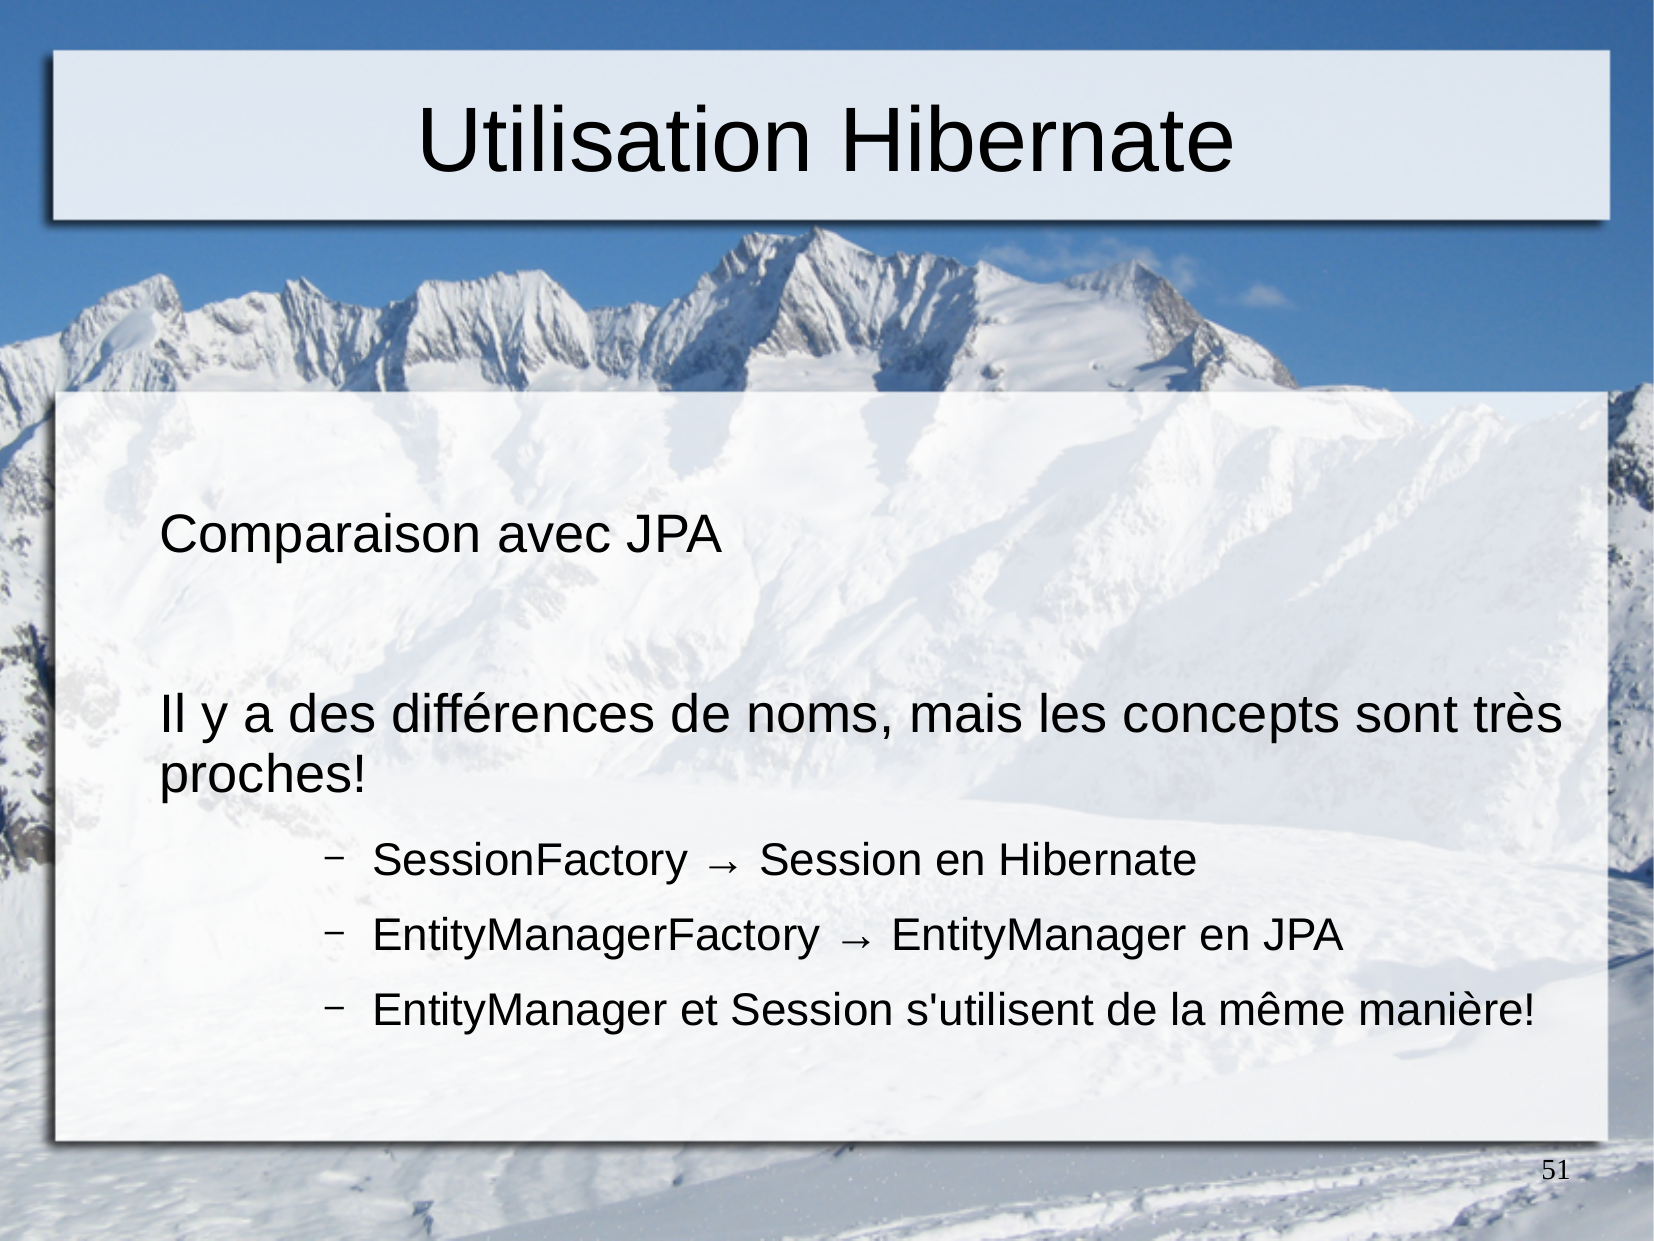

# Utilisation Hibernate
Comparaison avec JPA
Il y a des différences de noms, mais les concepts sont très proches!
SessionFactory → Session en Hibernate
EntityManagerFactory → EntityManager en JPA
EntityManager et Session s'utilisent de la même manière!
51